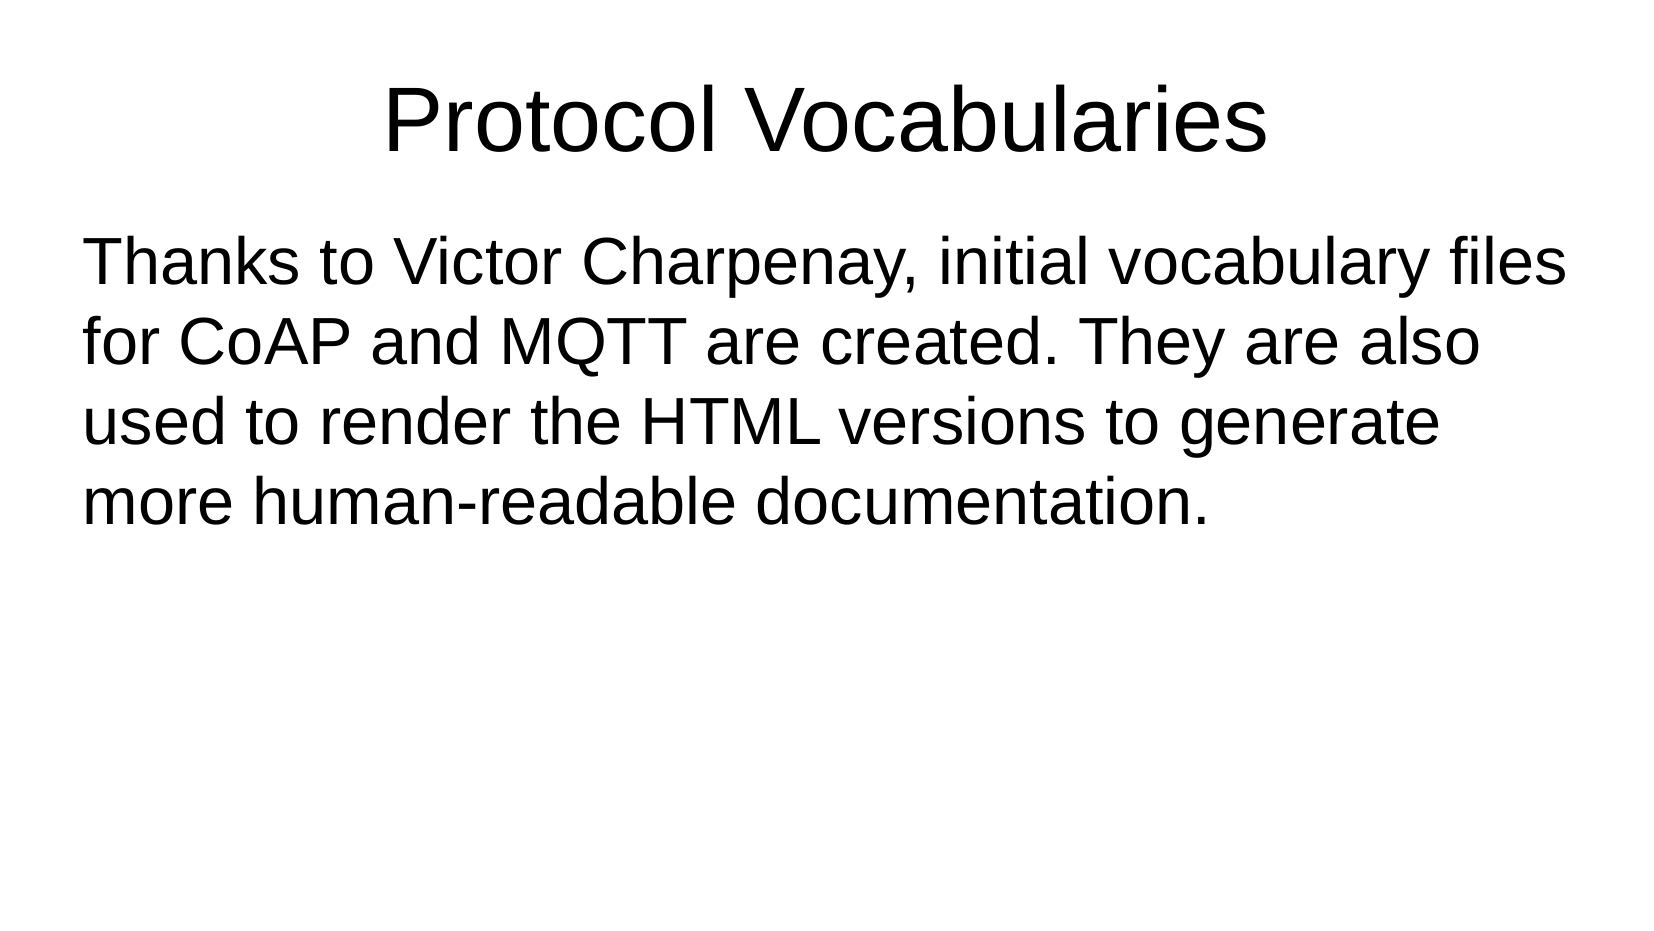

Protocol Vocabularies
Thanks to Victor Charpenay, initial vocabulary files for CoAP and MQTT are created. They are also used to render the HTML versions to generate more human-readable documentation.